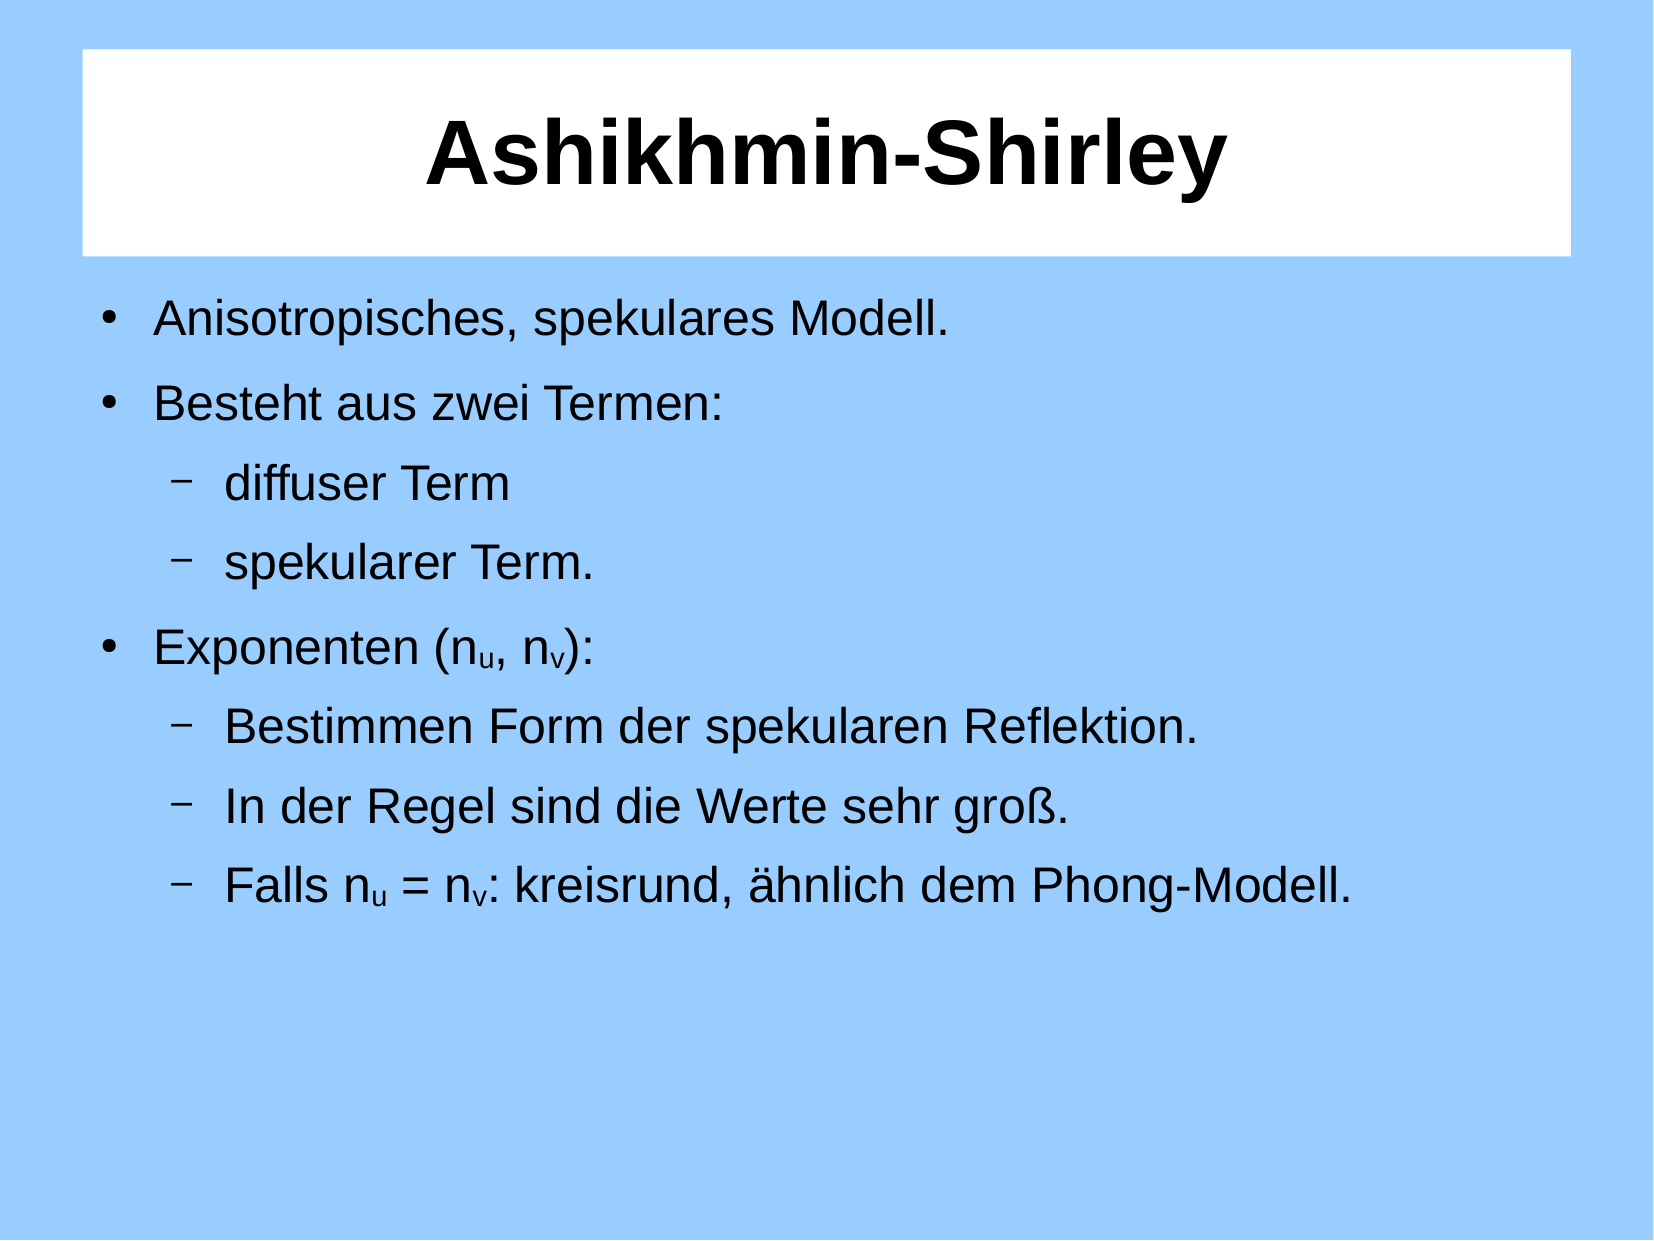

# Ashikhmin-Shirley
Anisotropisches, spekulares Modell.
Besteht aus zwei Termen:
diffuser Term
spekularer Term.
Exponenten (nu, nv):
Bestimmen Form der spekularen Reflektion.
In der Regel sind die Werte sehr groß.
Falls nu = nv: kreisrund, ähnlich dem Phong-Modell.